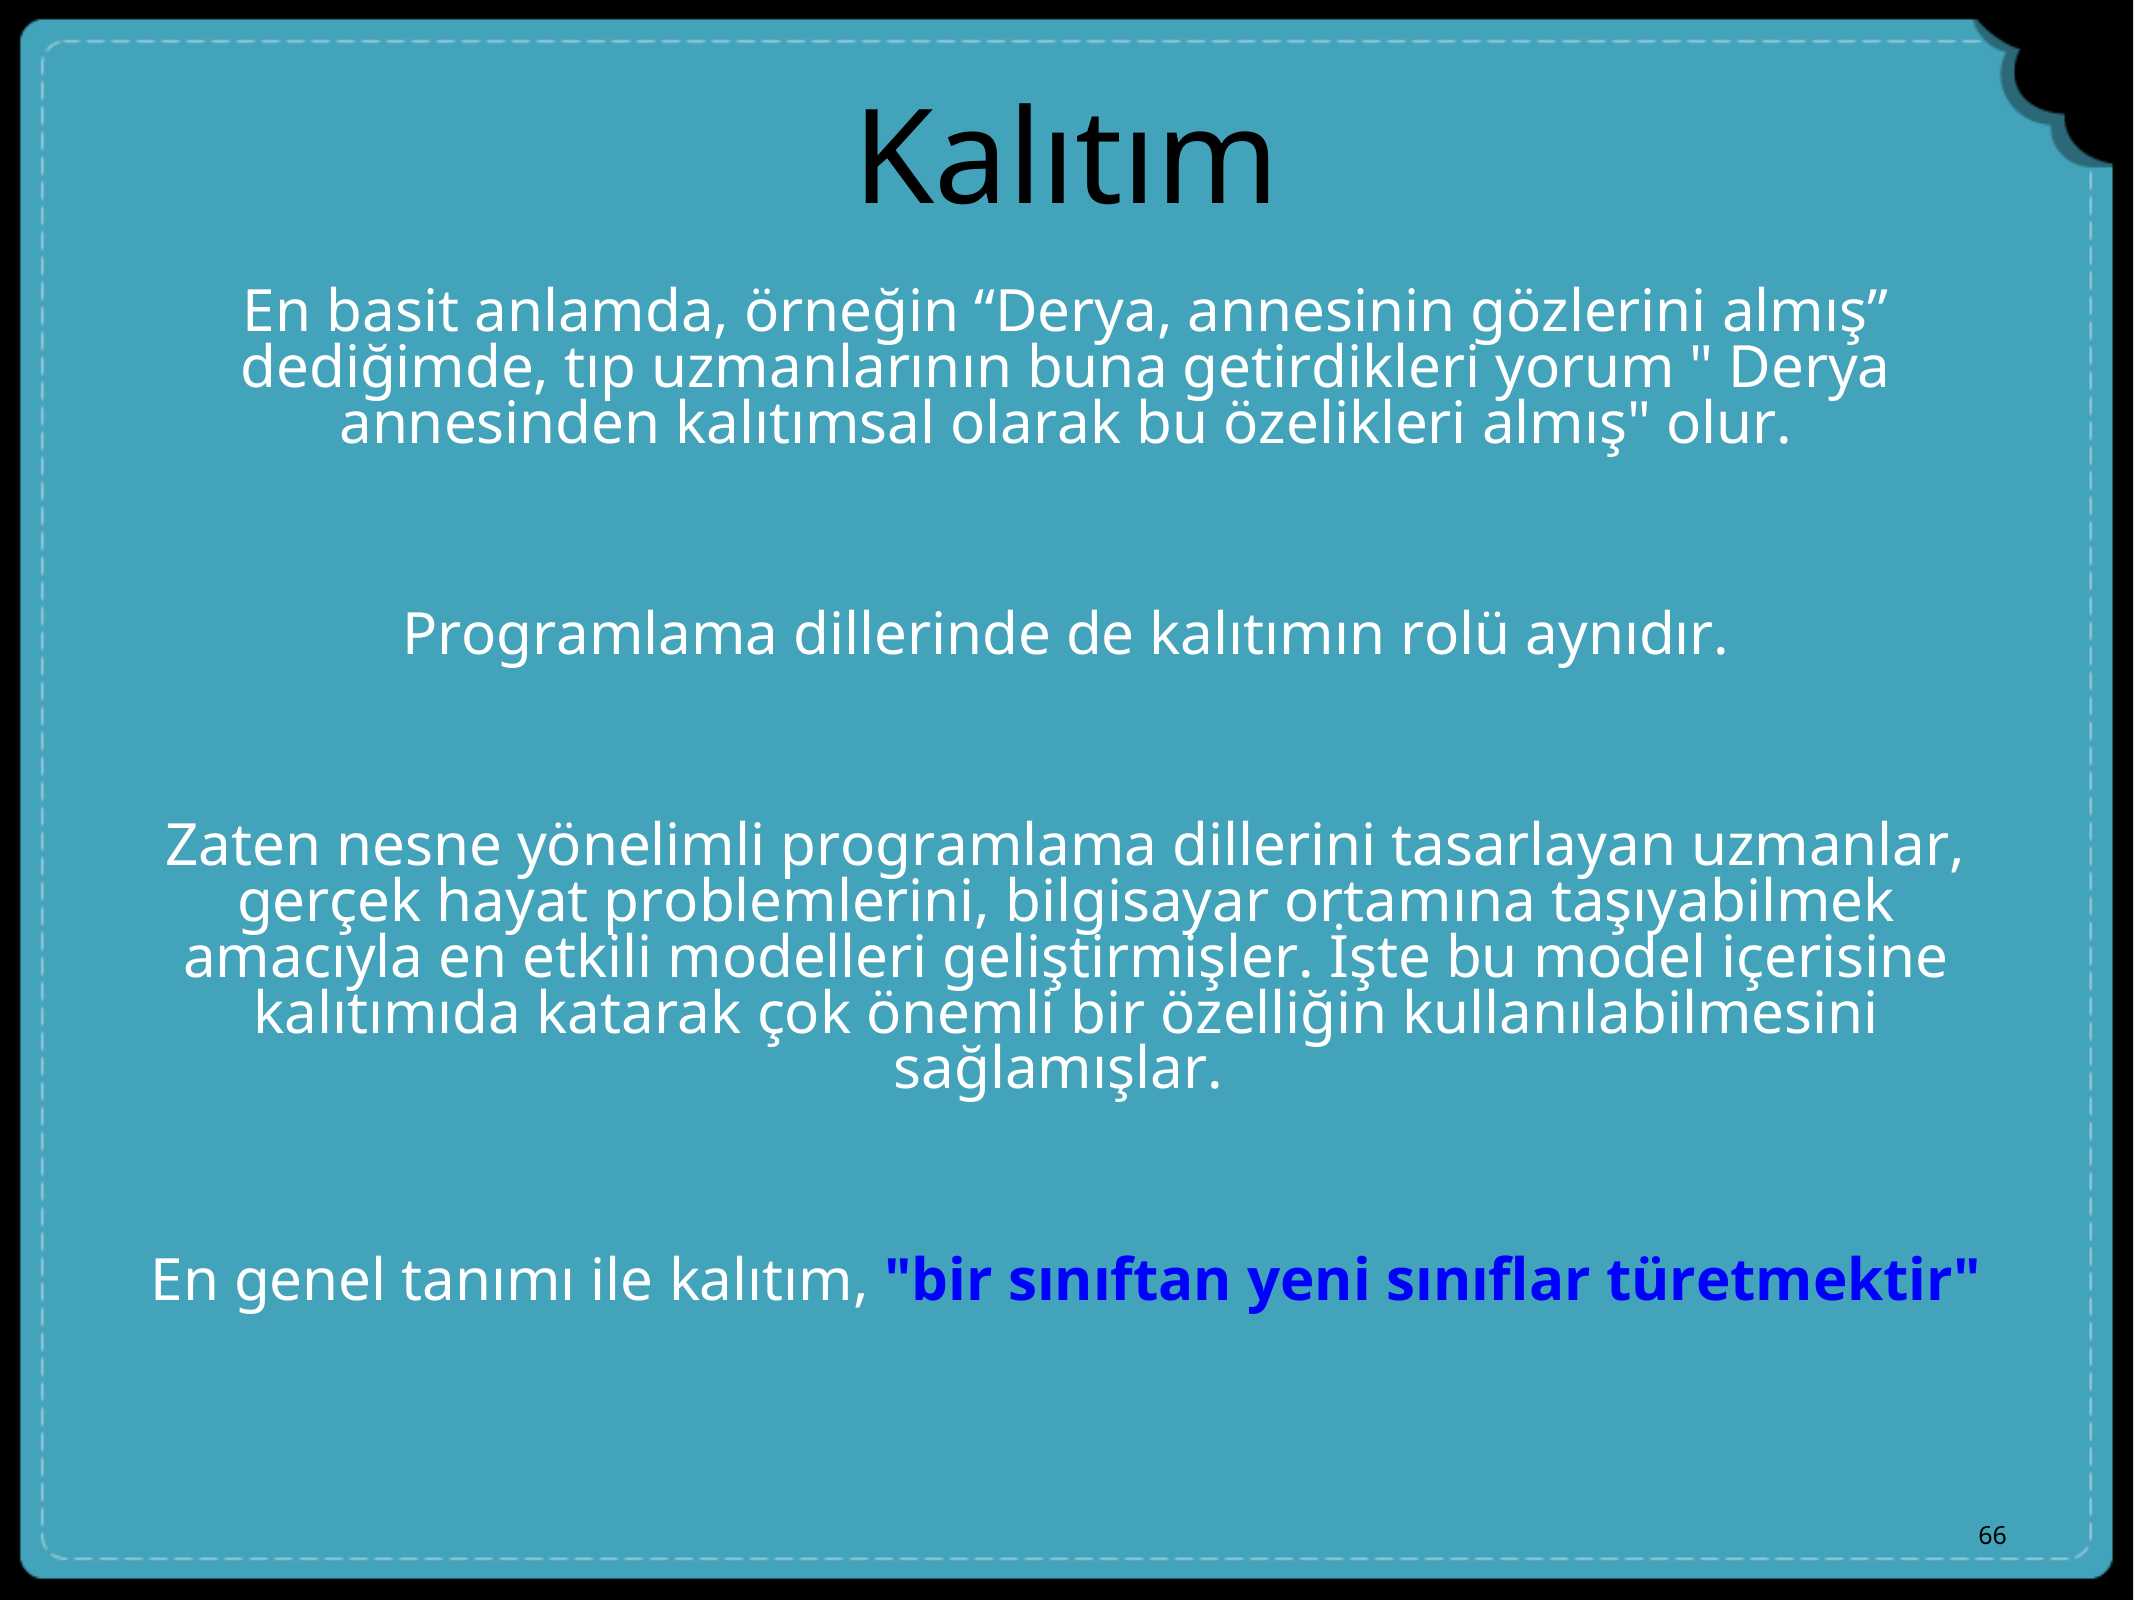

# Kalıtım
En basit anlamda, örneğin “Derya, annesinin gözlerini almış” dediğimde, tıp uzmanlarının buna getirdikleri yorum " Derya annesinden kalıtımsal olarak bu özelikleri almış" olur.
Programlama dillerinde de kalıtımın rolü aynıdır.
Zaten nesne yönelimli programlama dillerini tasarlayan uzmanlar, gerçek hayat problemlerini, bilgisayar ortamına taşıyabilmek amacıyla en etkili modelleri geliştirmişler. İşte bu model içerisine kalıtımıda katarak çok önemli bir özelliğin kullanılabilmesini sağlamışlar.
En genel tanımı ile kalıtım, "bir sınıftan yeni sınıflar türetmektir"
66